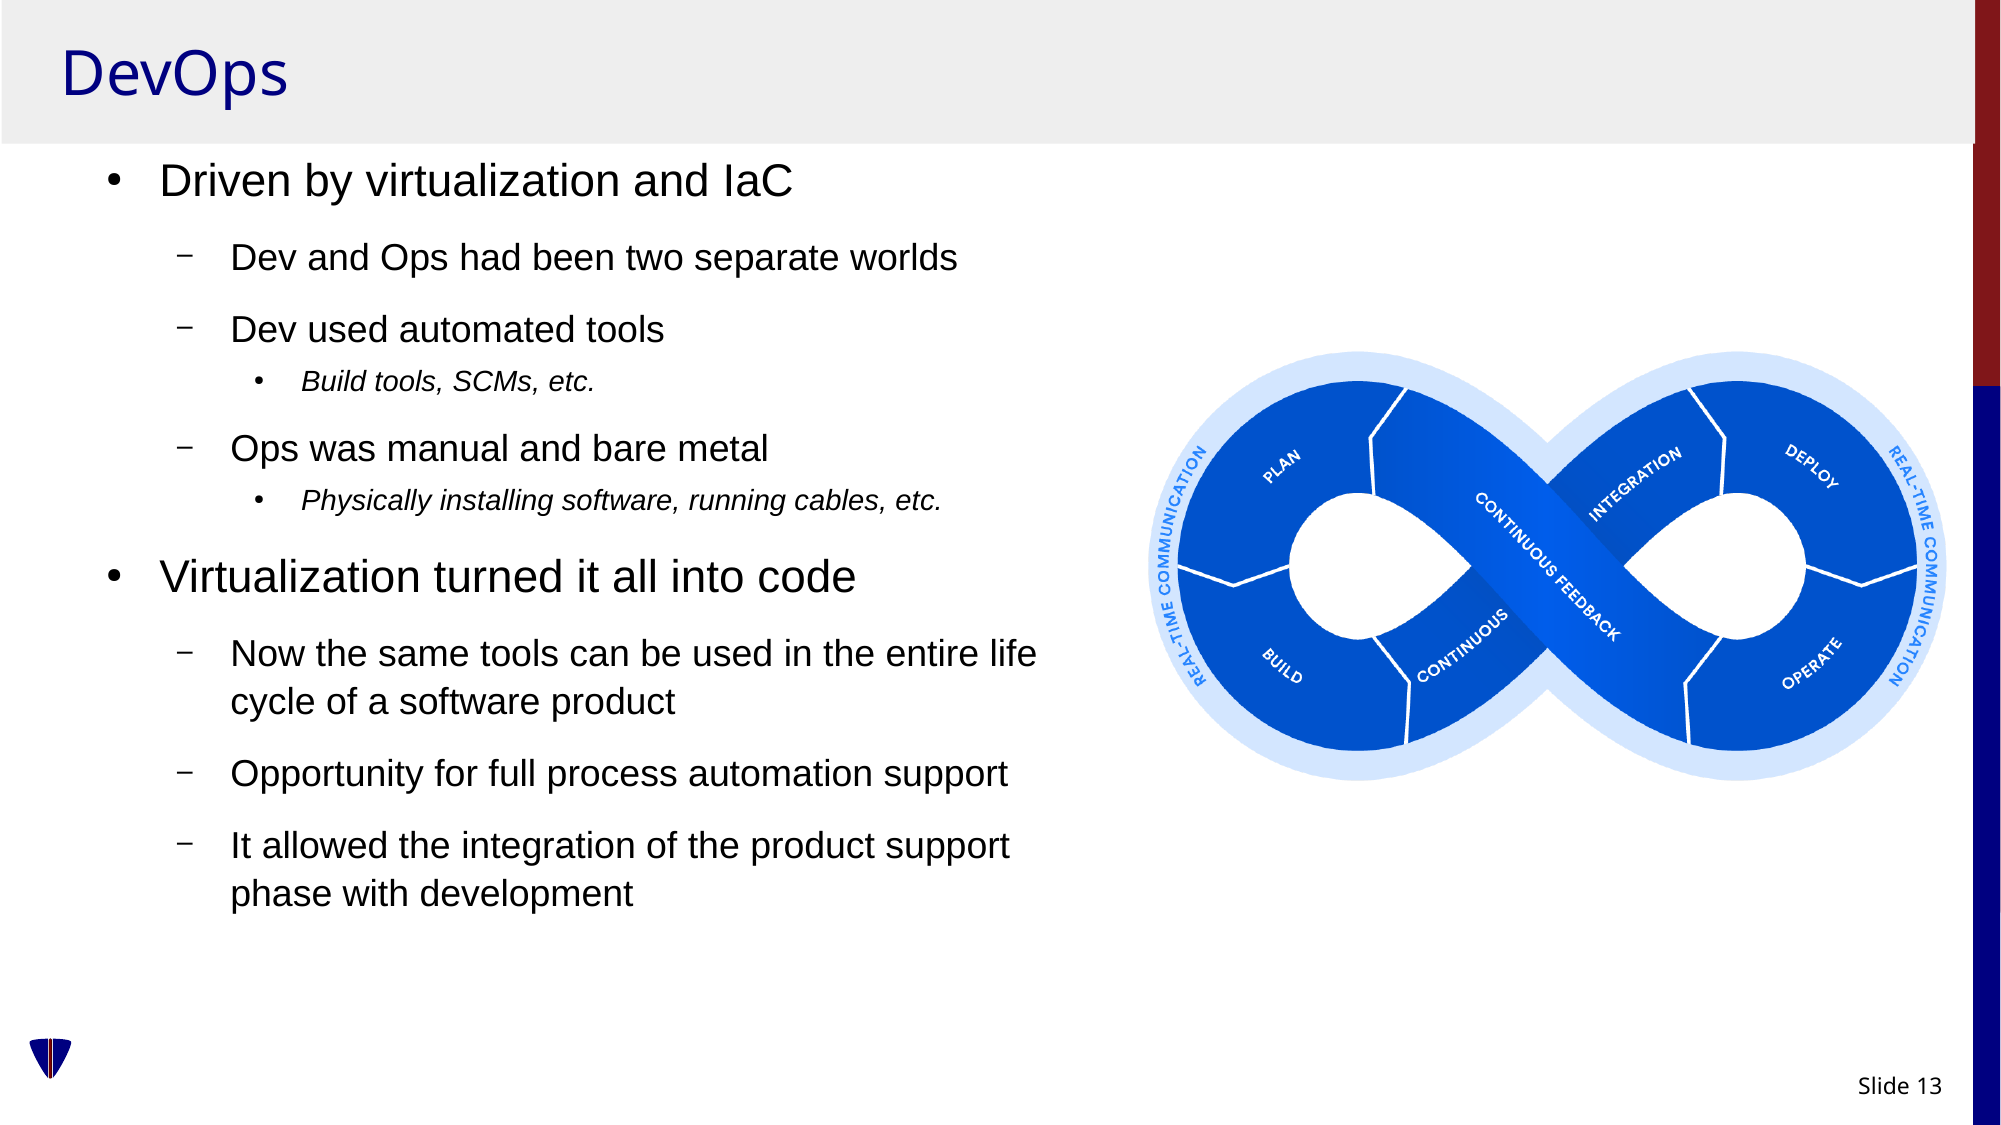

# DevOps
Driven by virtualization and IaC
Dev and Ops had been two separate worlds
Dev used automated tools
Build tools, SCMs, etc.
Ops was manual and bare metal
Physically installing software, running cables, etc.
Virtualization turned it all into code
Now the same tools can be used in the entire life cycle of a software product
Opportunity for full process automation support
It allowed the integration of the product support phase with development